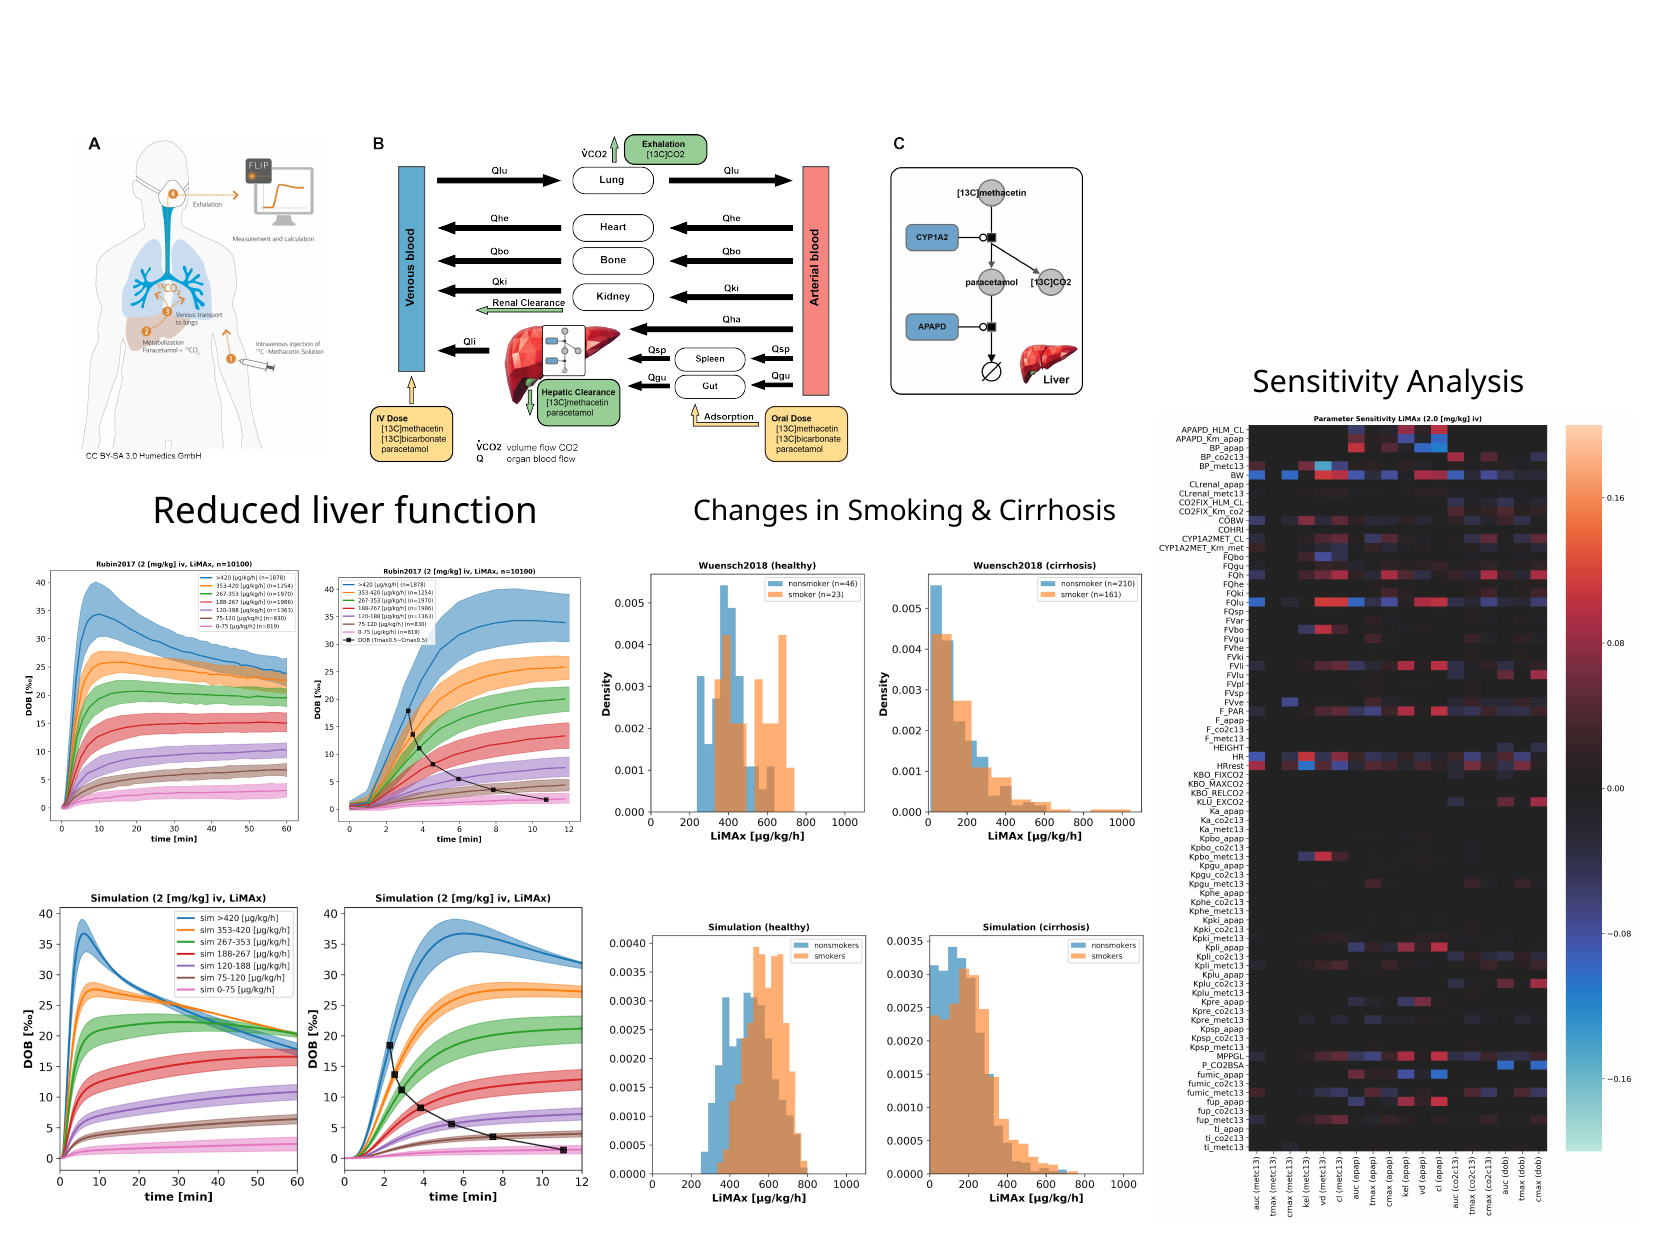

Sensitivity Analysis
Reduced liver function
Changes in Smoking & Cirrhosis